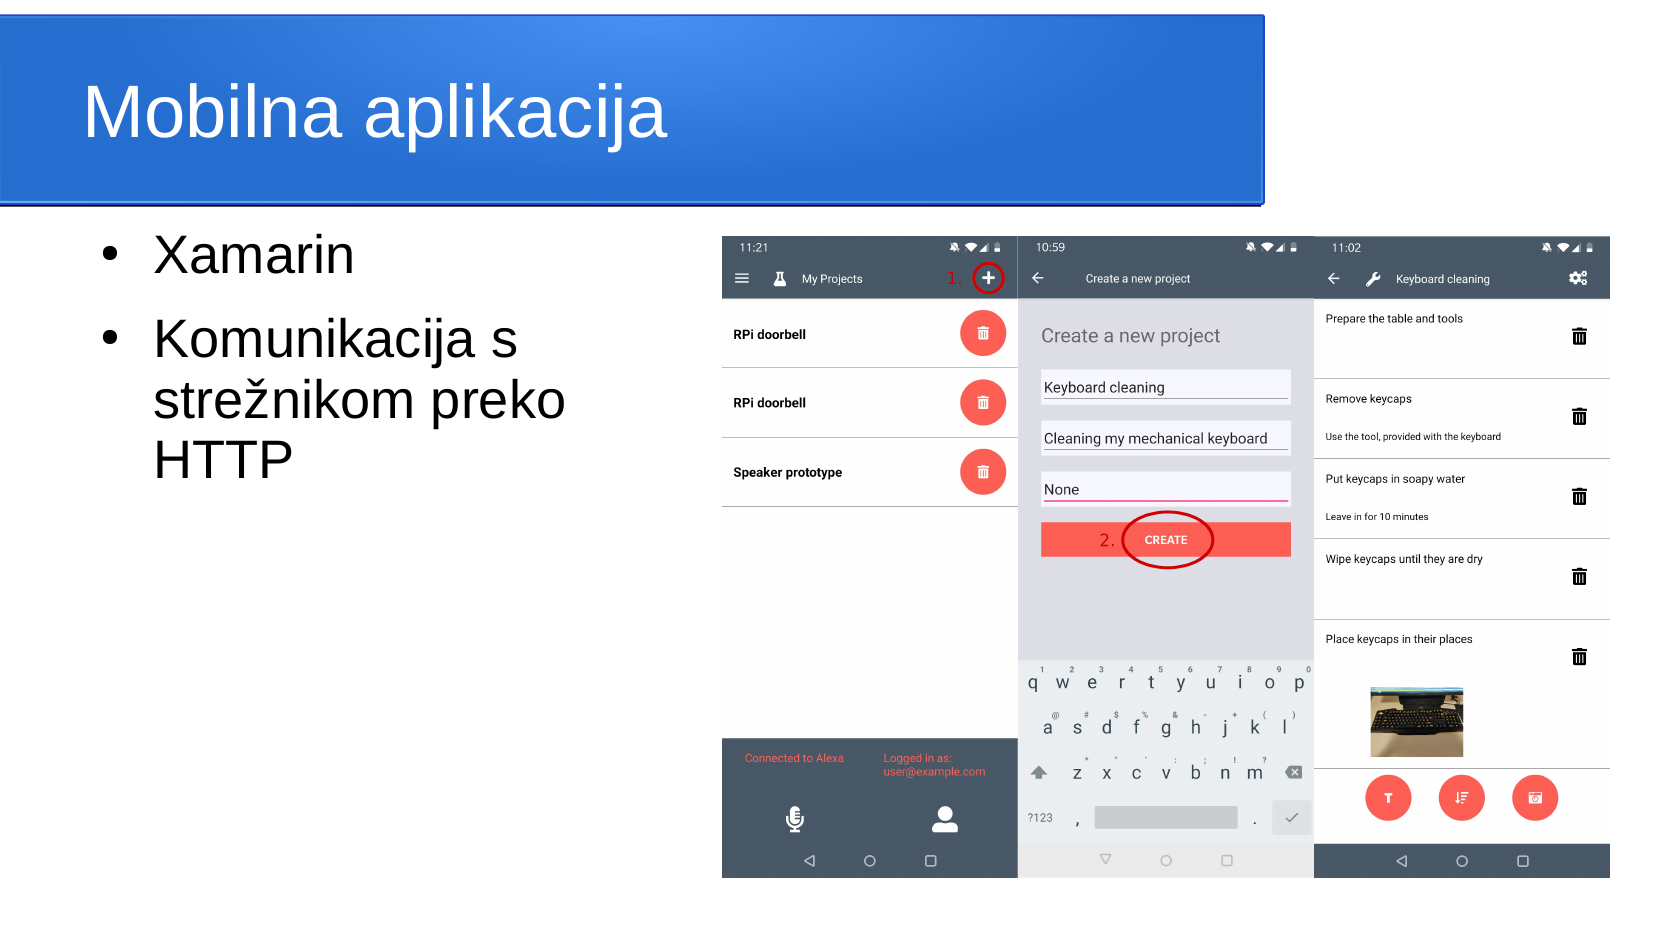

# Mobilna aplikacija
Xamarin
Komunikacija s strežnikom preko HTTP